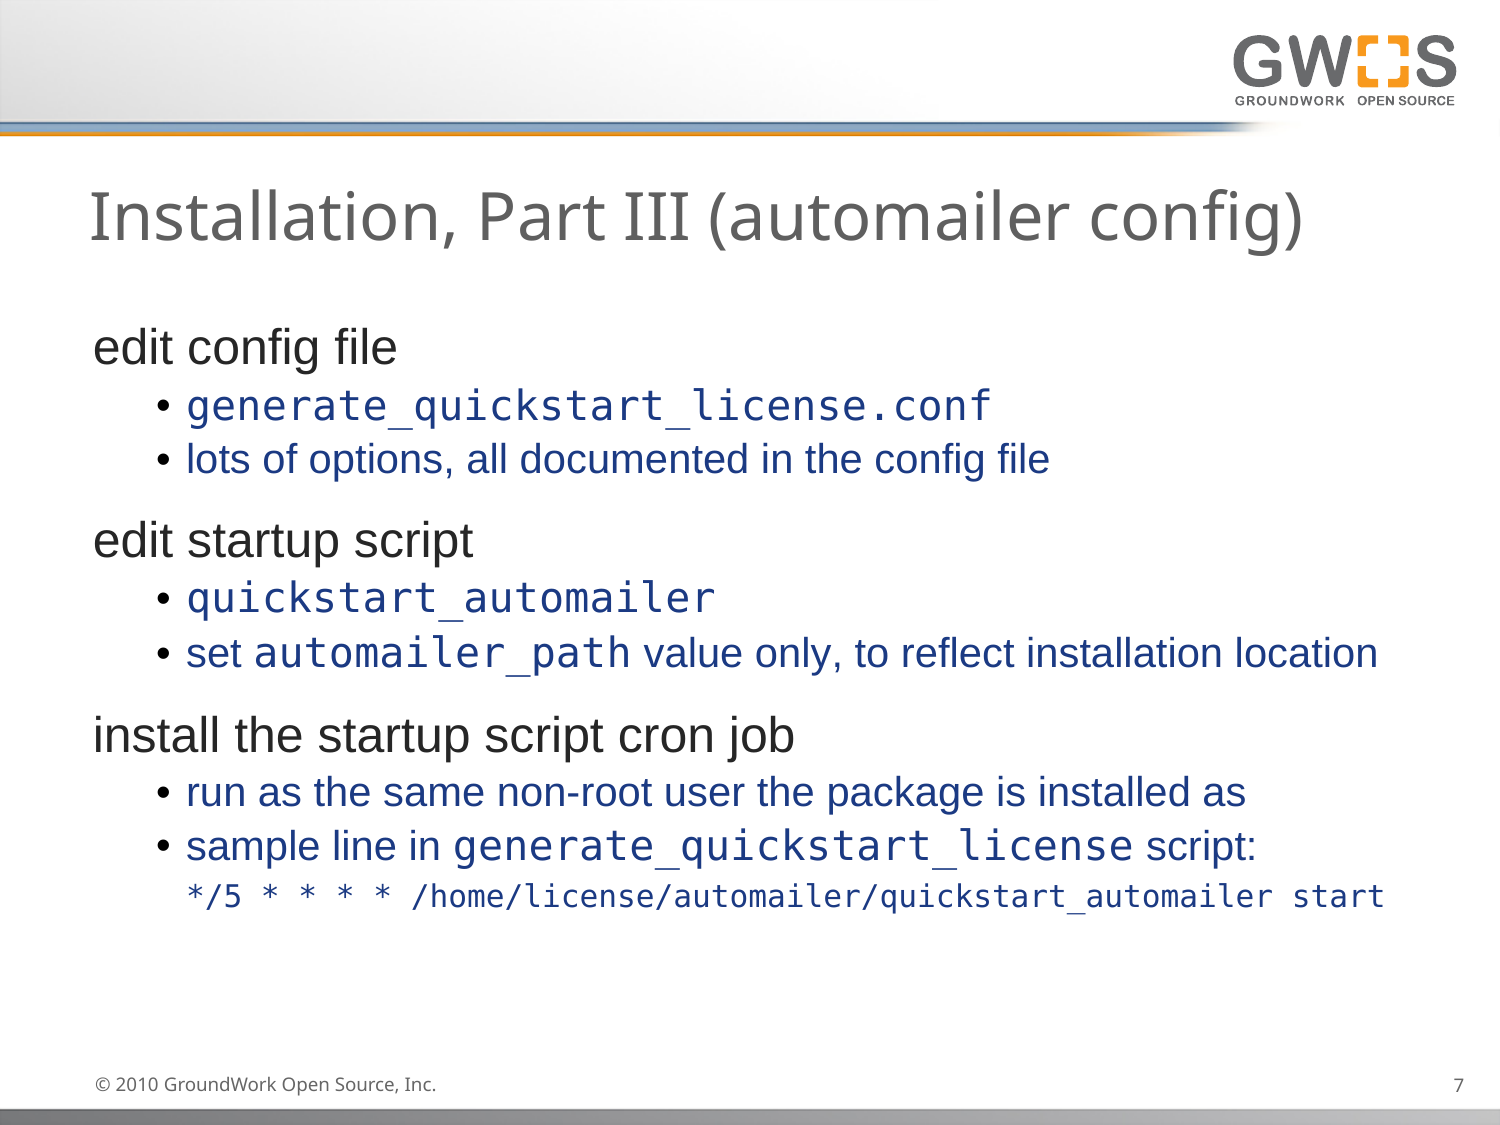

# Installation, Part III (automailer config)
edit config file
generate_quickstart_license.conf
lots of options, all documented in the config file
edit startup script
quickstart_automailer
set automailer_path value only, to reflect installation location
install the startup script cron job
run as the same non-root user the package is installed as
sample line in generate_quickstart_license script:
*/5 * * * * /home/license/automailer/quickstart_automailer start
7